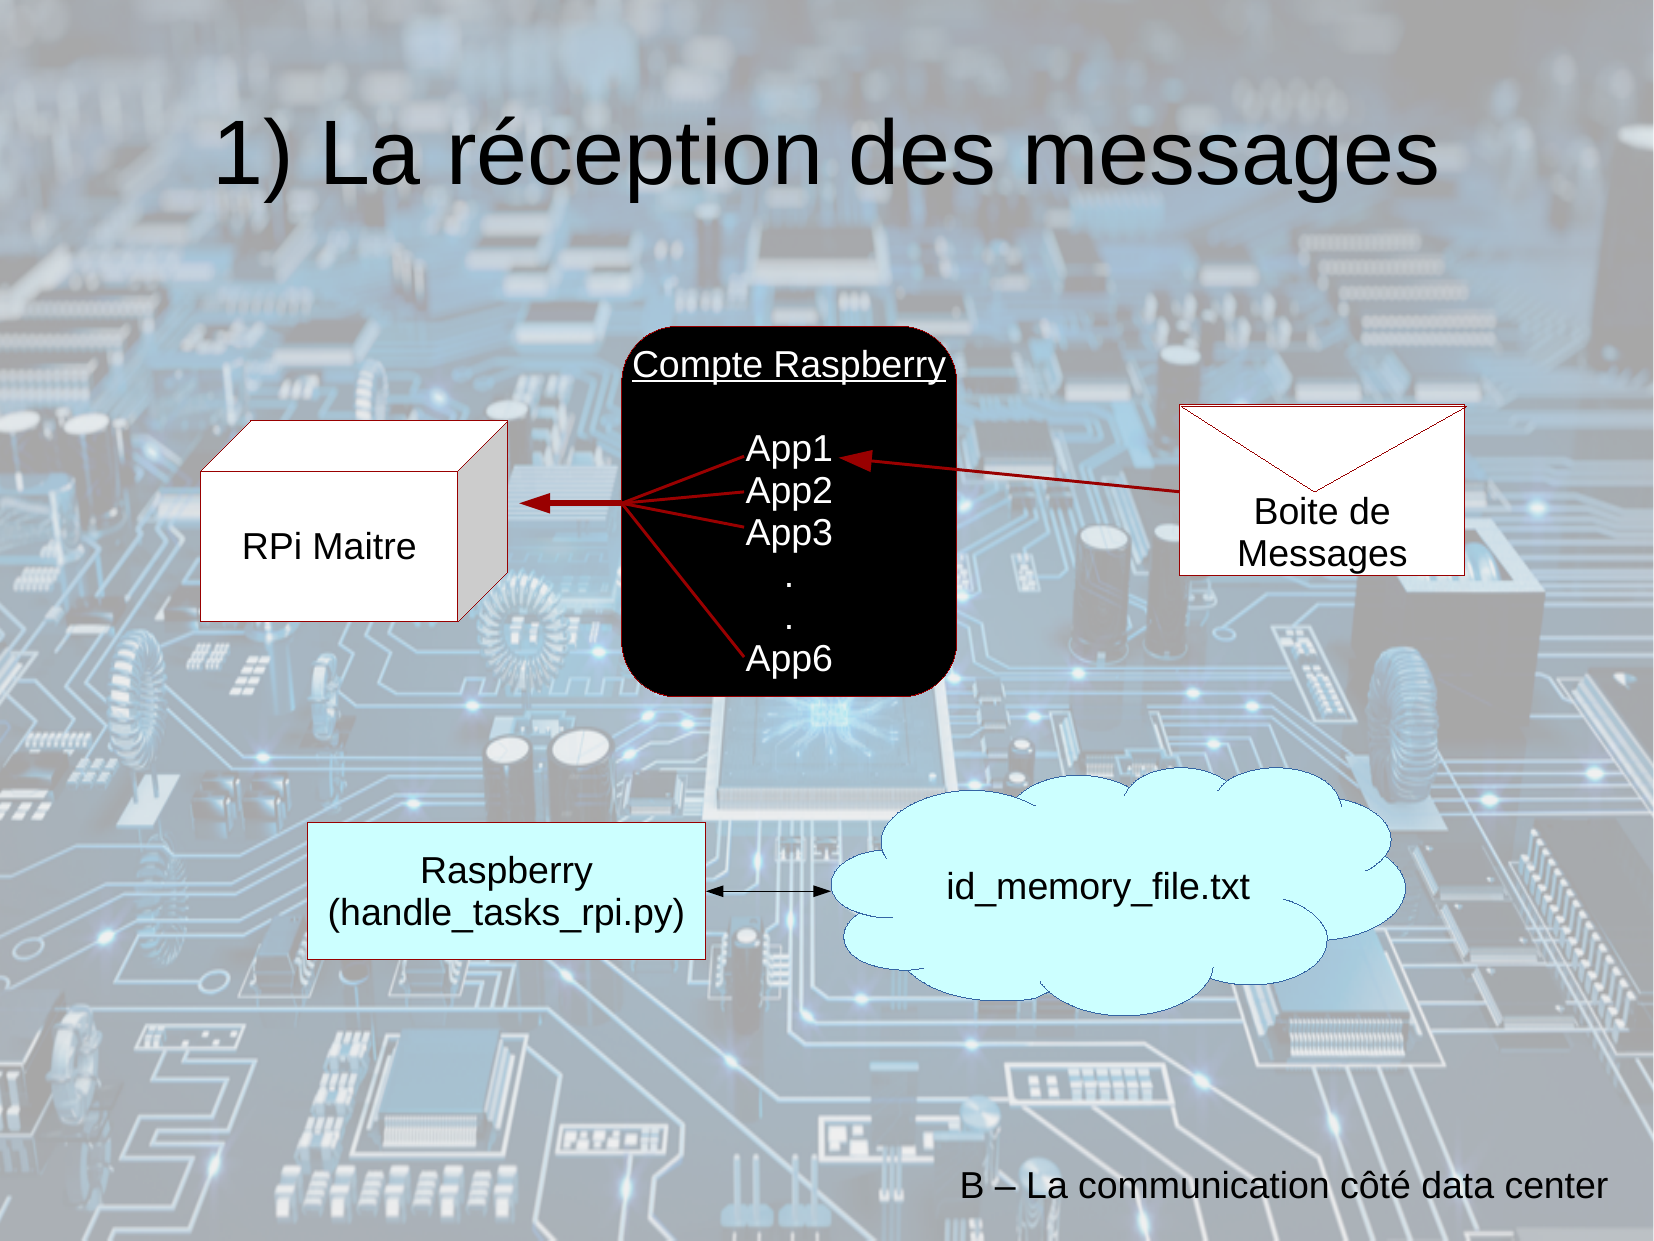

# 1) La réception des messages
Compte Raspberry
App1
App2
App3
.
.
App6
Boite de
Messages
RPi Maitre
id_memory_file.txt
Raspberry
(handle_tasks_rpi.py)
B – La communication côté data center